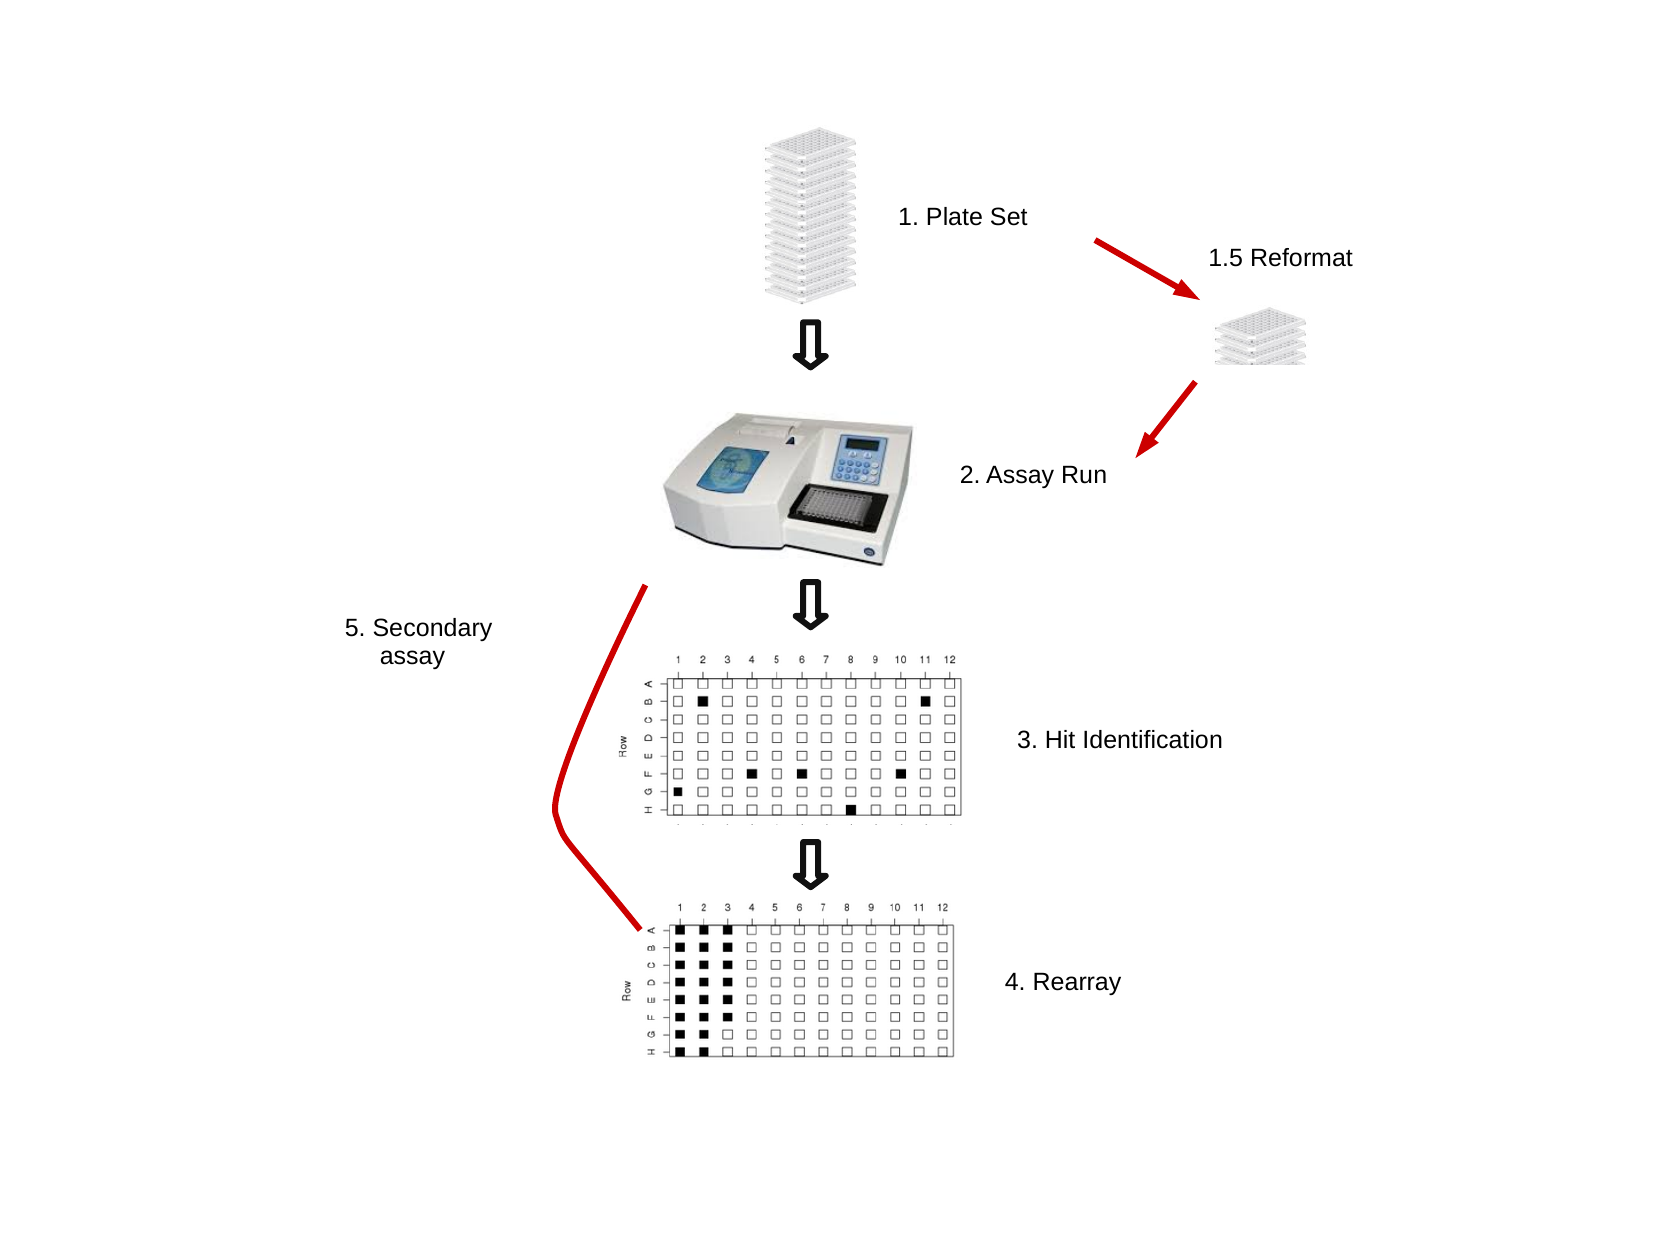

1. Plate Set
1.5 Reformat
2. Assay Run
5. Secondary
 assay
3. Hit Identification
4. Rearray